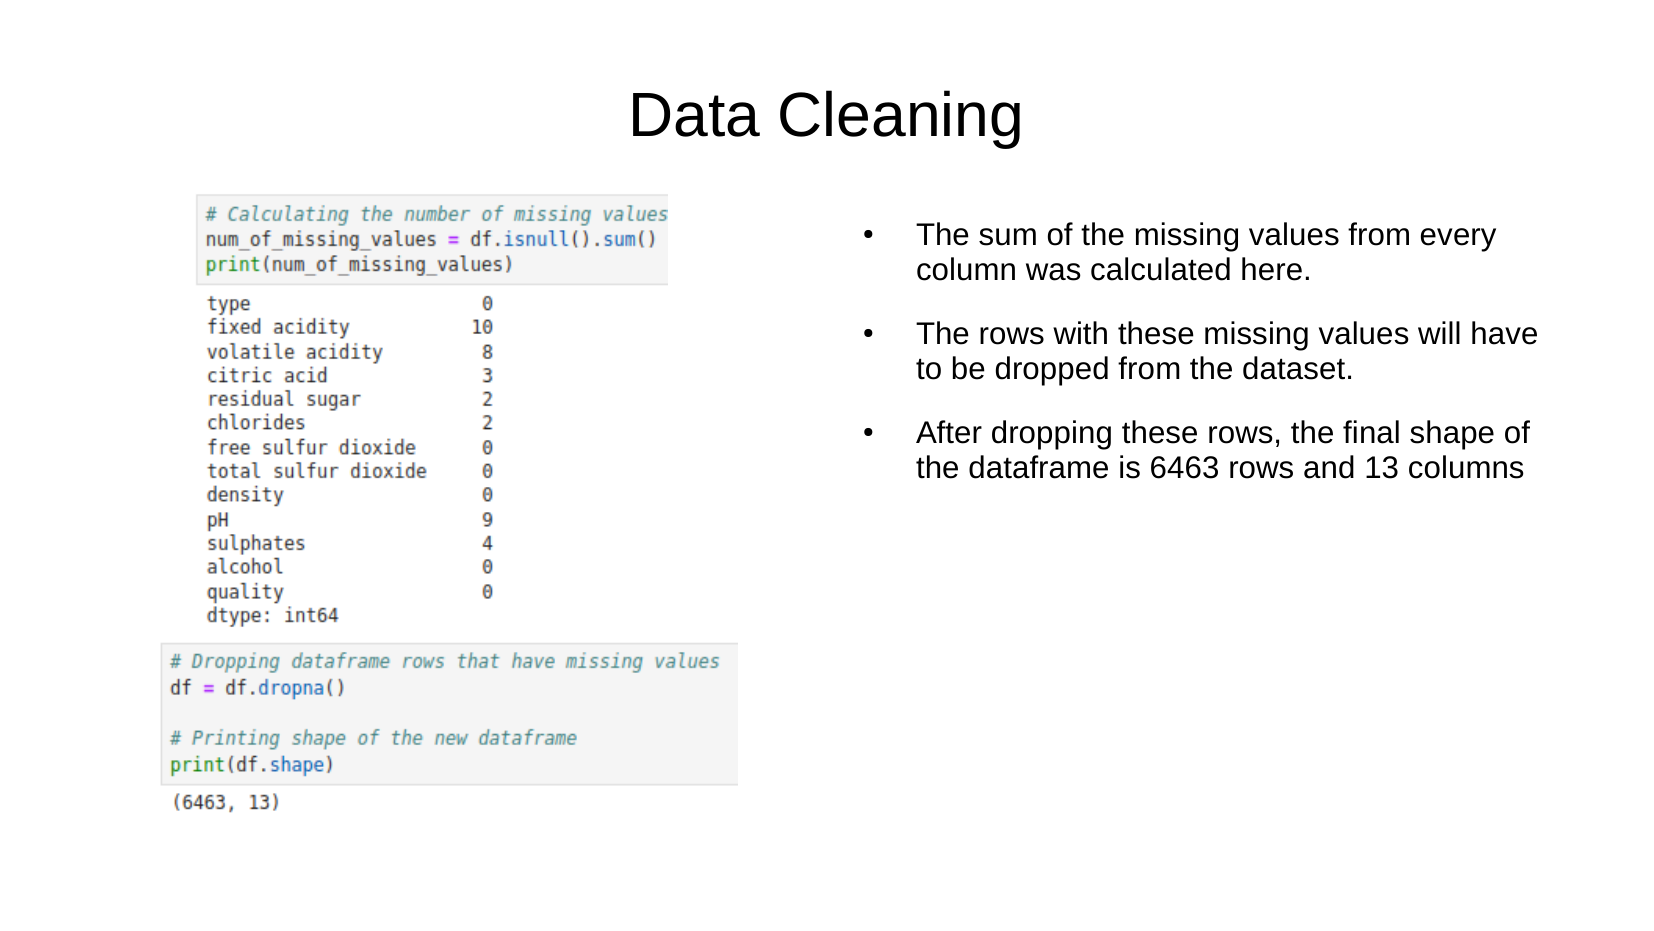

# Data Cleaning
The sum of the missing values from every column was calculated here.
The rows with these missing values will have to be dropped from the dataset.
After dropping these rows, the final shape of the dataframe is 6463 rows and 13 columns